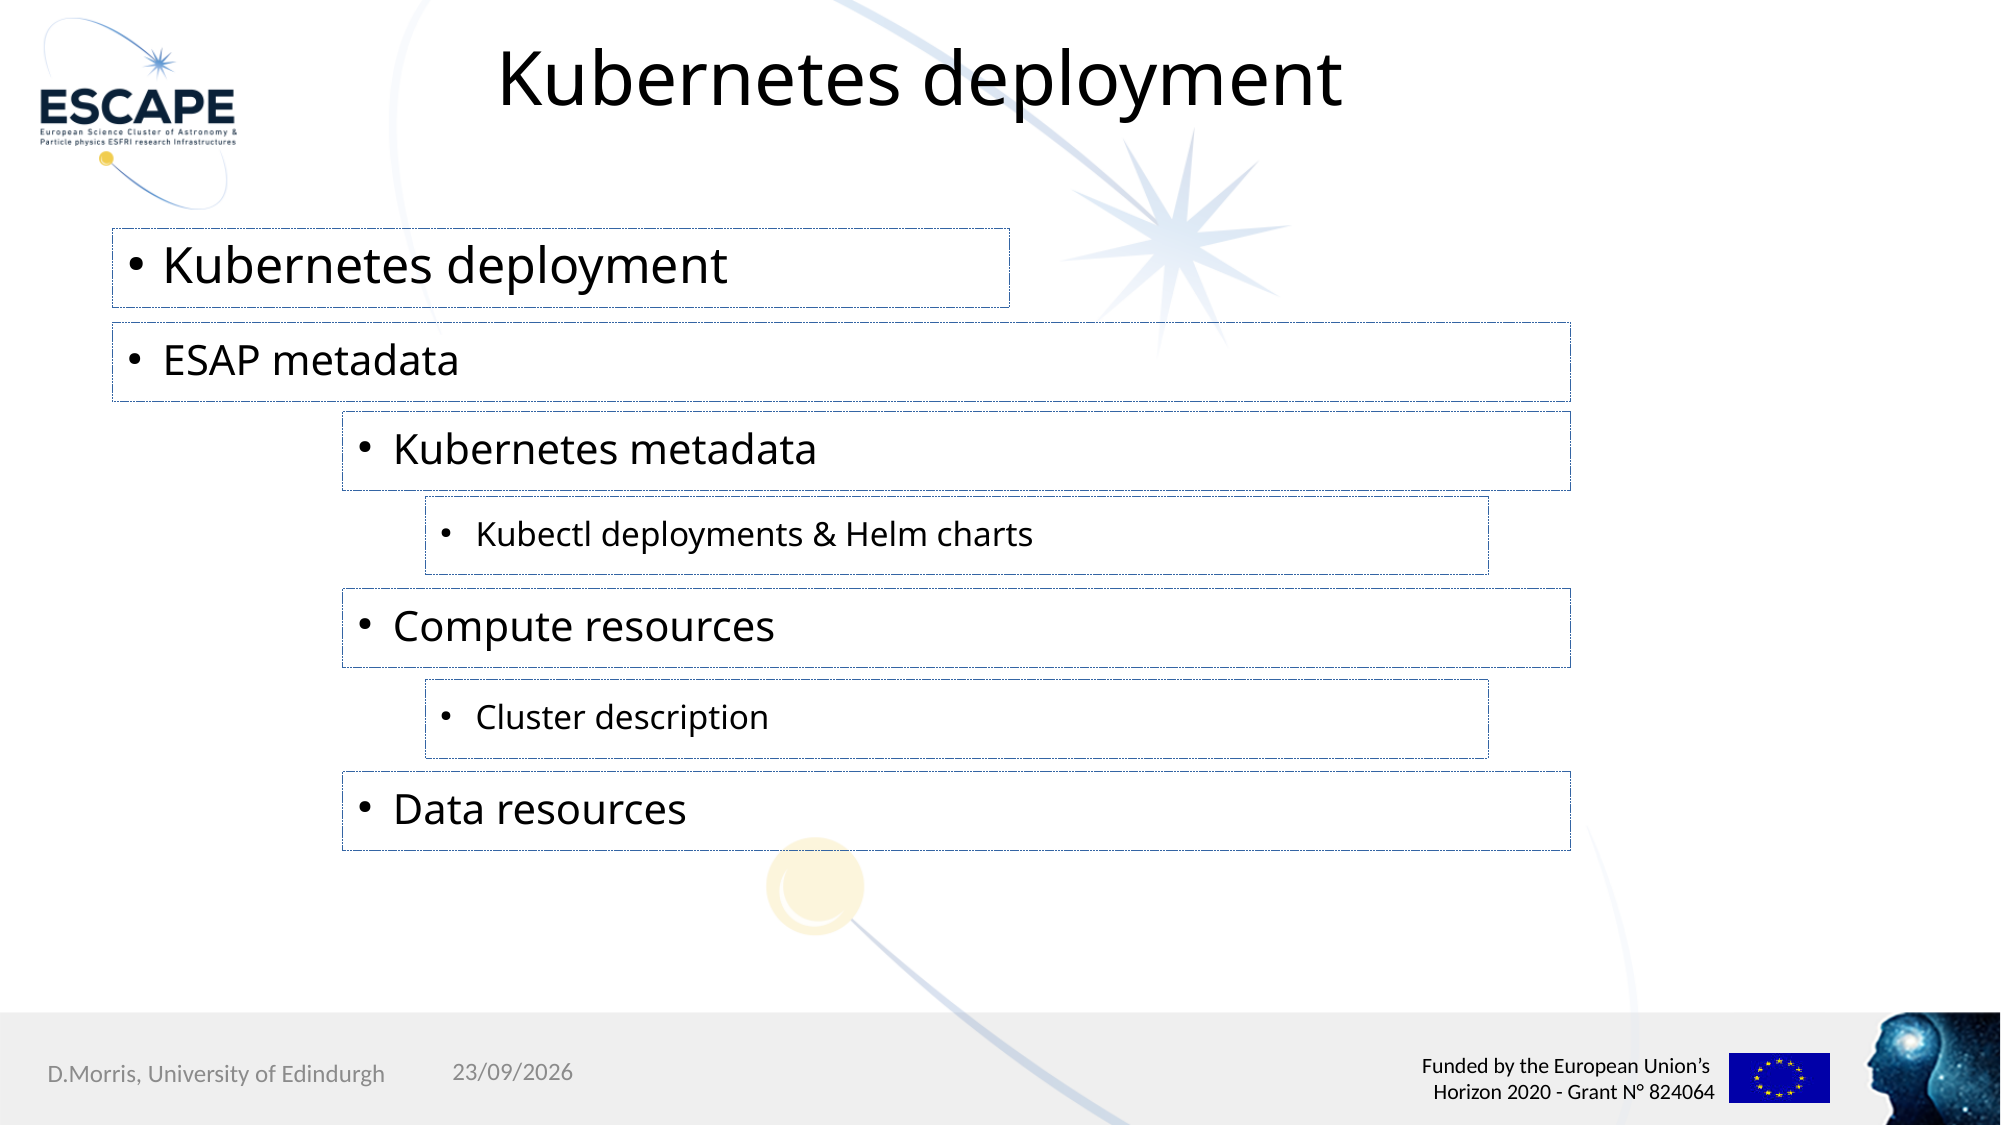

# Kubernetes deployment
Kubernetes deployment
ESAP metadata
Kubernetes metadata
Kubectl deployments & Helm charts
Compute resources
Cluster description
Data resources
D.Morris, University of Edindurgh